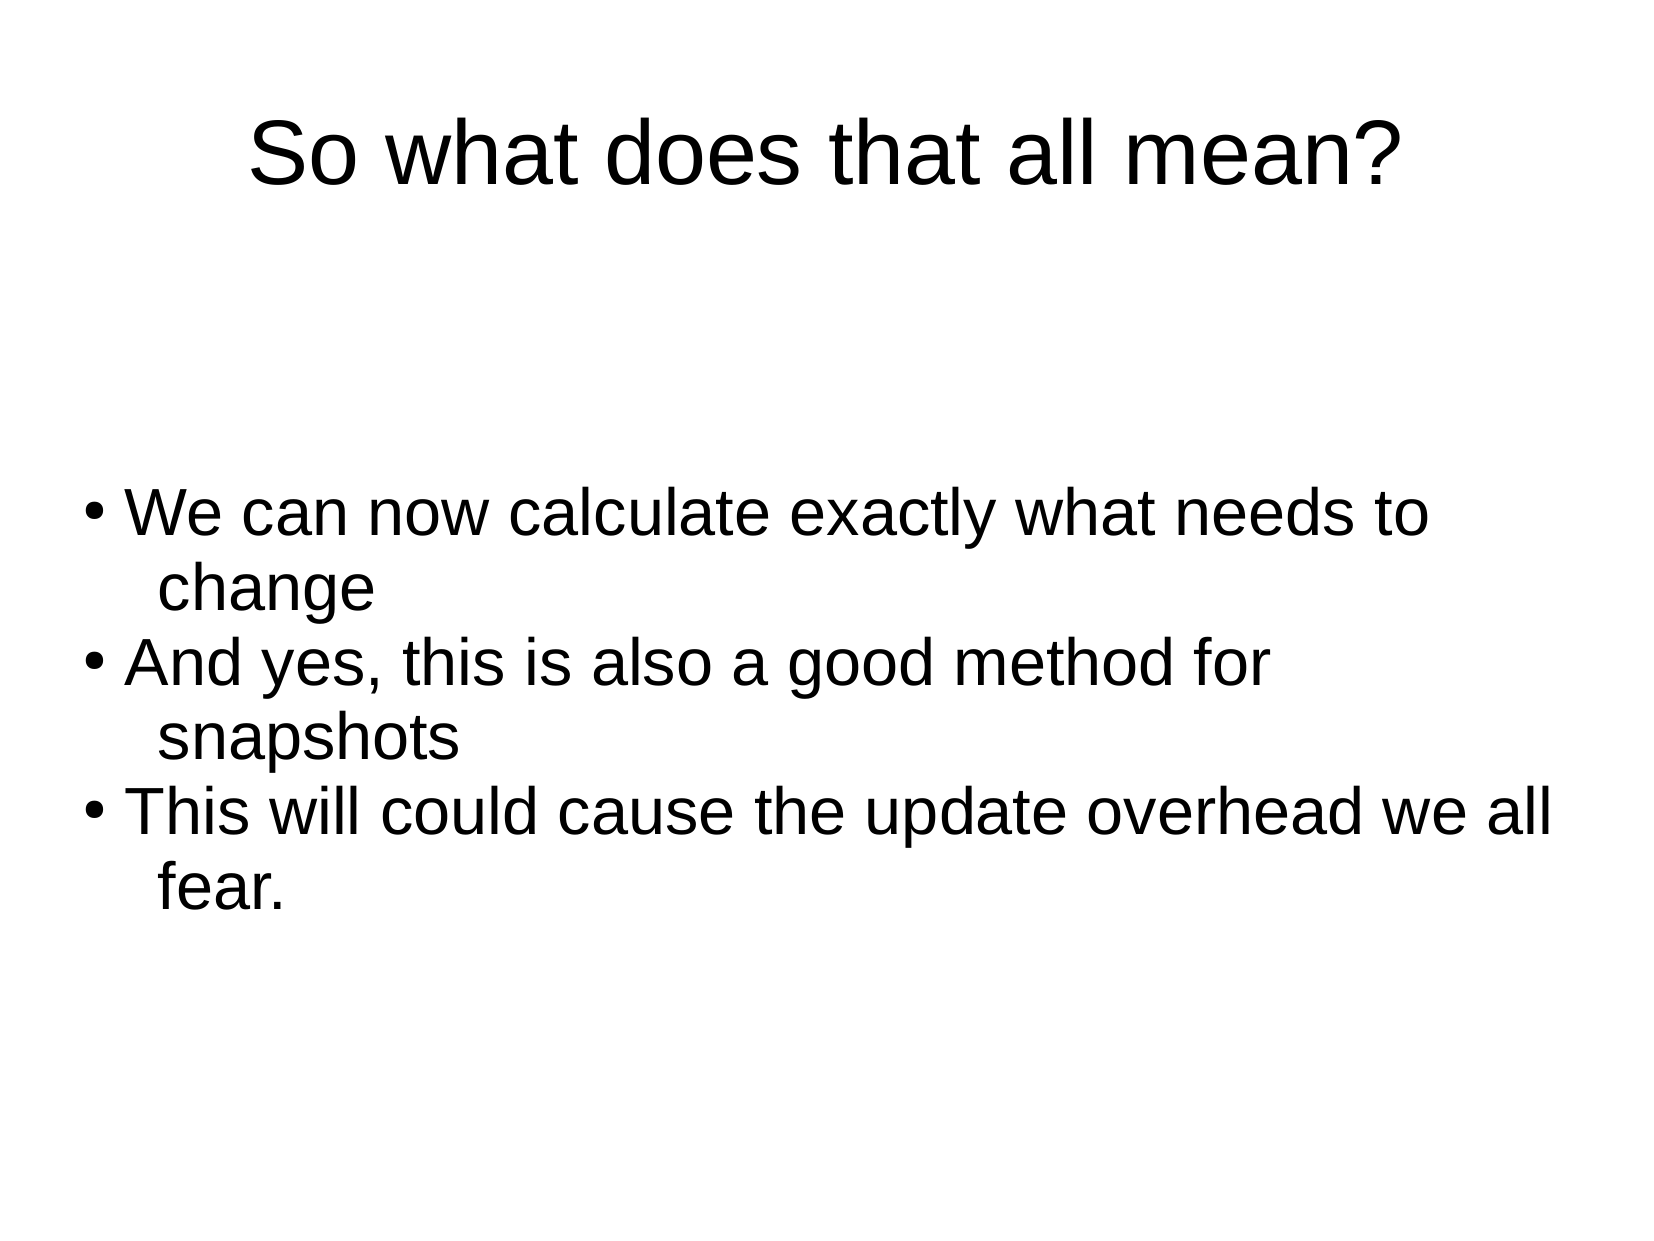

# So what does that all mean?
 We can now calculate exactly what needs to 		change
 And yes, this is also a good method for 				snapshots
 This will could cause the update overhead we all 	fear.